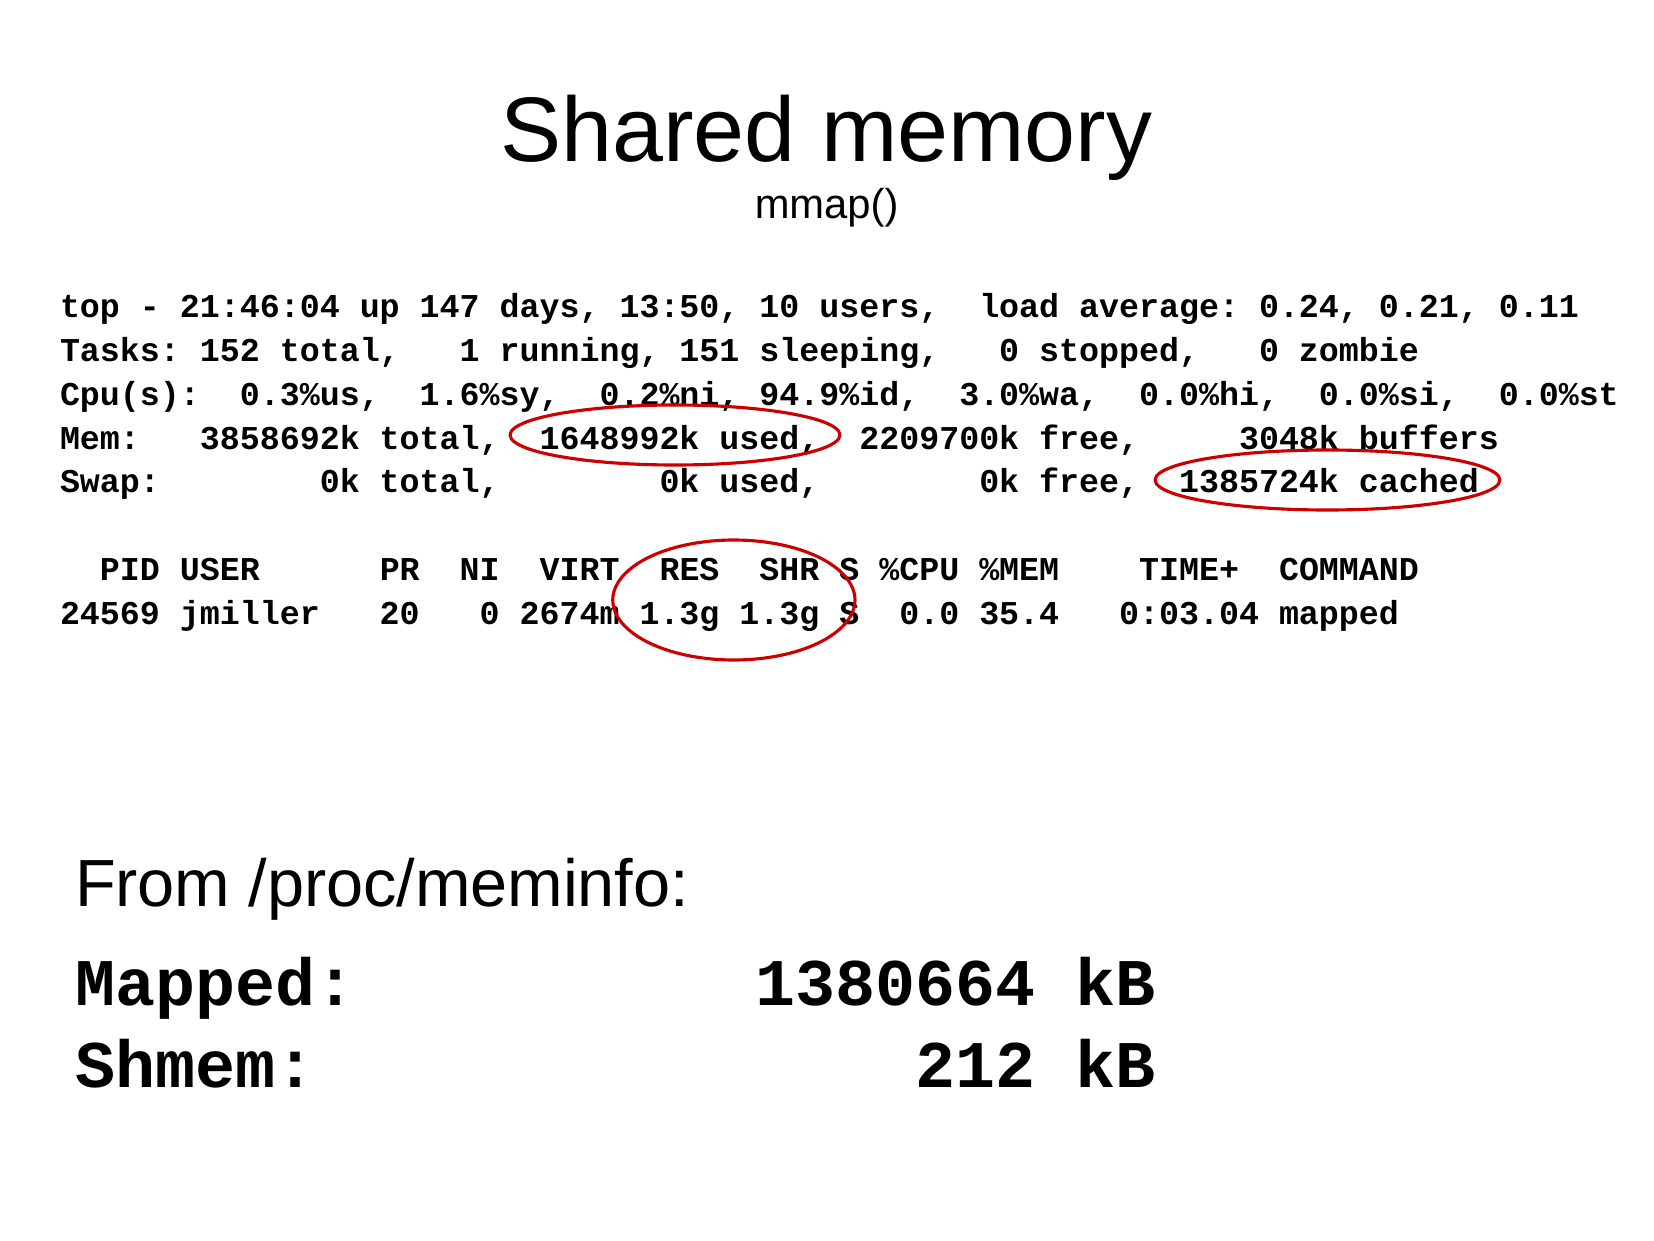

# Shared memory mmap()
top - 21:46:04 up 147 days, 13:50, 10 users, load average: 0.24, 0.21, 0.11
Tasks: 152 total, 1 running, 151 sleeping, 0 stopped, 0 zombie
Cpu(s): 0.3%us, 1.6%sy, 0.2%ni, 94.9%id, 3.0%wa, 0.0%hi, 0.0%si, 0.0%st
Mem: 3858692k total, 1648992k used, 2209700k free, 3048k buffers
Swap: 0k total, 0k used, 0k free, 1385724k cached
 PID USER PR NI VIRT RES SHR S %CPU %MEM TIME+ COMMAND
24569 jmiller 20 0 2674m 1.3g 1.3g S 0.0 35.4 0:03.04 mapped
From /proc/meminfo:
Mapped: 1380664 kB
Shmem: 212 kB